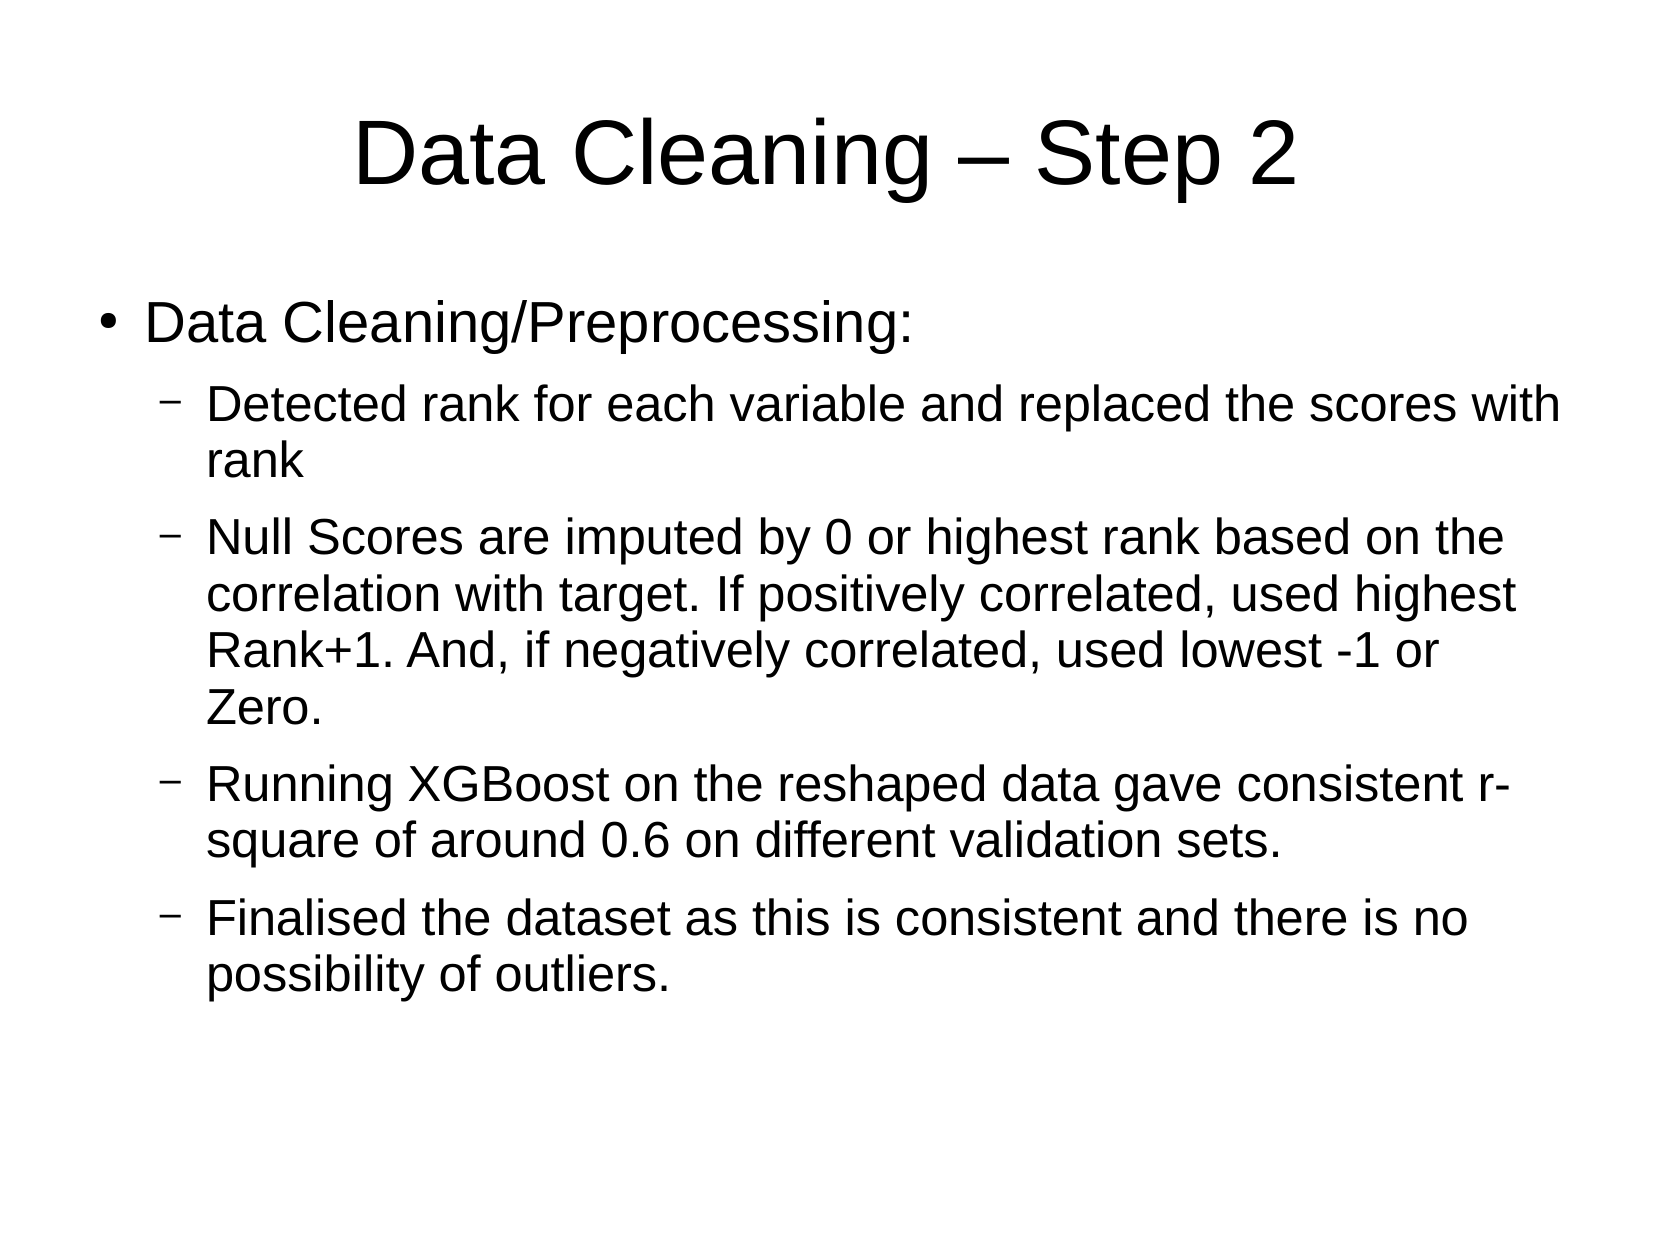

# Data Cleaning – Step 2
Data Cleaning/Preprocessing:
Detected rank for each variable and replaced the scores with rank
Null Scores are imputed by 0 or highest rank based on the correlation with target. If positively correlated, used highest Rank+1. And, if negatively correlated, used lowest -1 or Zero.
Running XGBoost on the reshaped data gave consistent r-square of around 0.6 on different validation sets.
Finalised the dataset as this is consistent and there is no possibility of outliers.